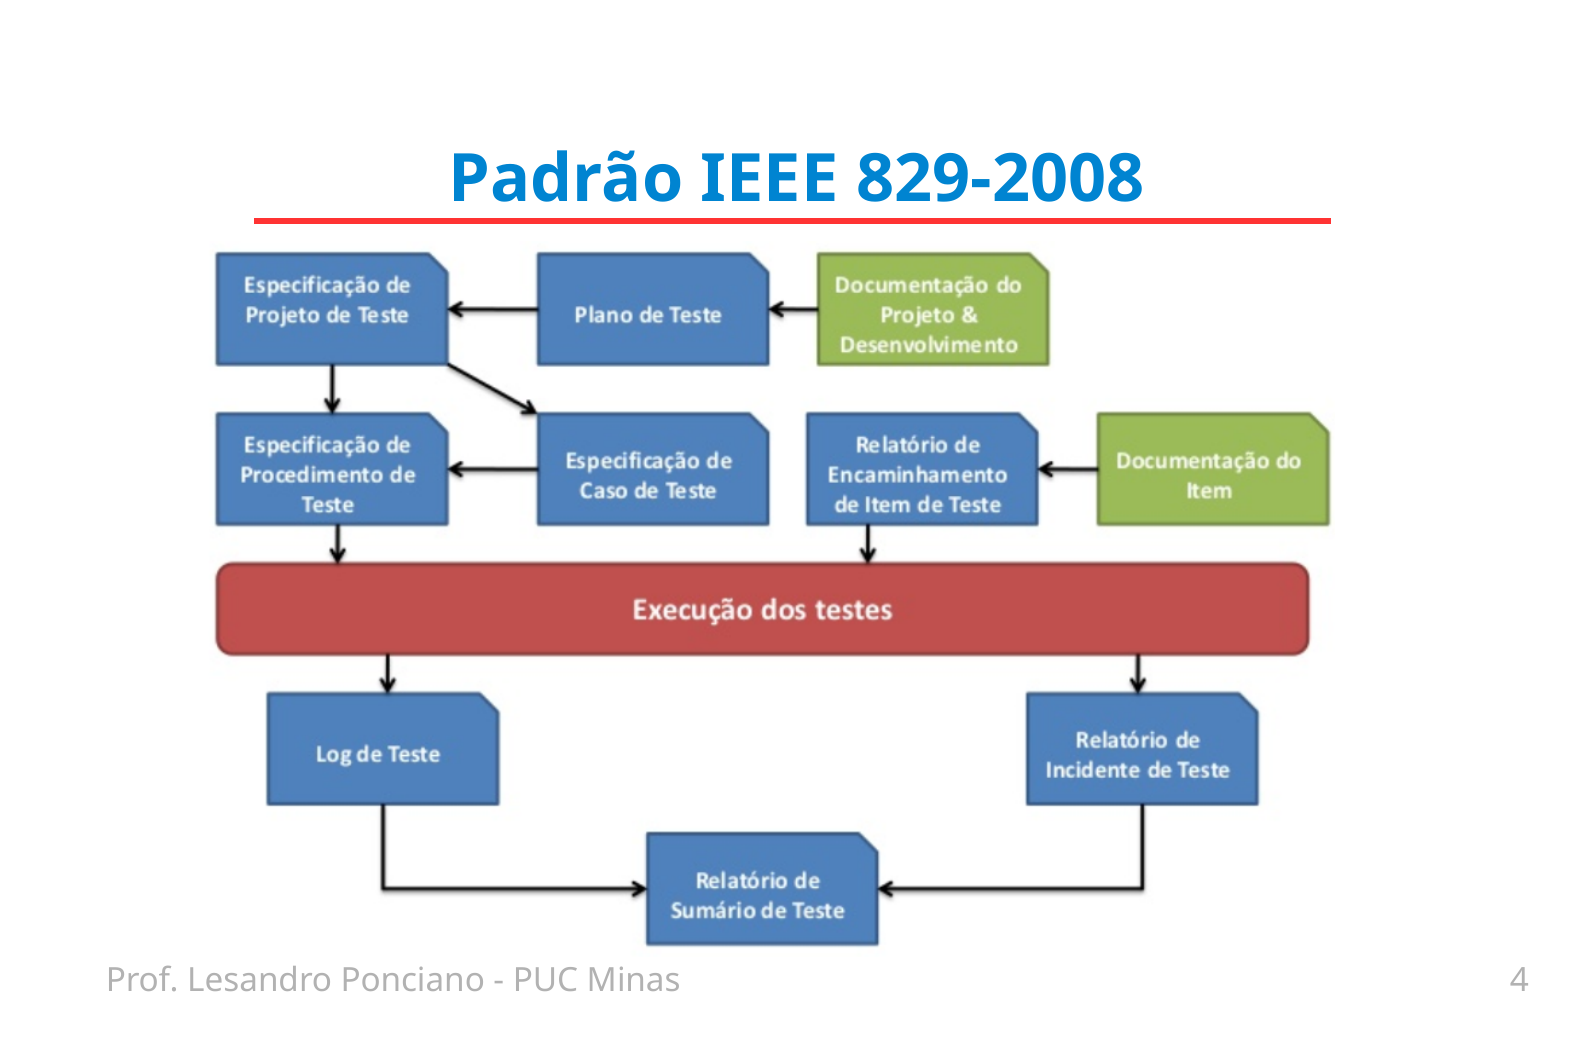

# Padrão IEEE 829-2008
Prof. Lesandro Ponciano - PUC Minas
4